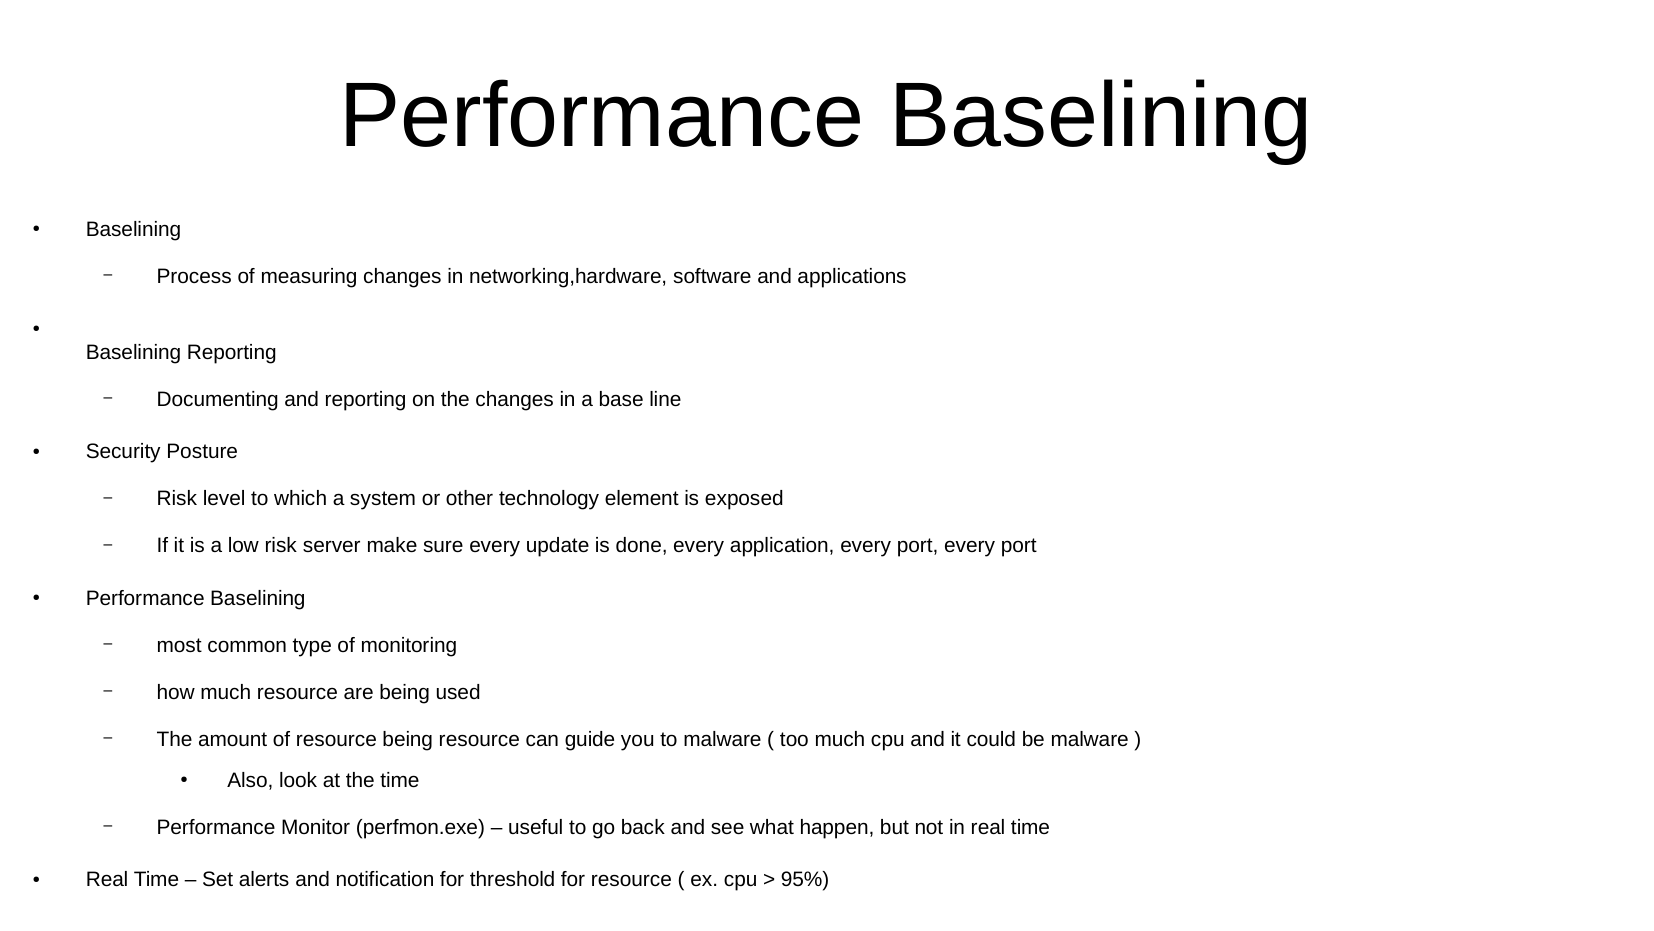

# Performance Baselining
Baselining
Process of measuring changes in networking,hardware, software and applications
Baselining Reporting
Documenting and reporting on the changes in a base line
Security Posture
Risk level to which a system or other technology element is exposed
If it is a low risk server make sure every update is done, every application, every port, every port
Performance Baselining
most common type of monitoring
how much resource are being used
The amount of resource being resource can guide you to malware ( too much cpu and it could be malware )
Also, look at the time
Performance Monitor (perfmon.exe) – useful to go back and see what happen, but not in real time
Real Time – Set alerts and notification for threshold for resource ( ex. cpu > 95%)